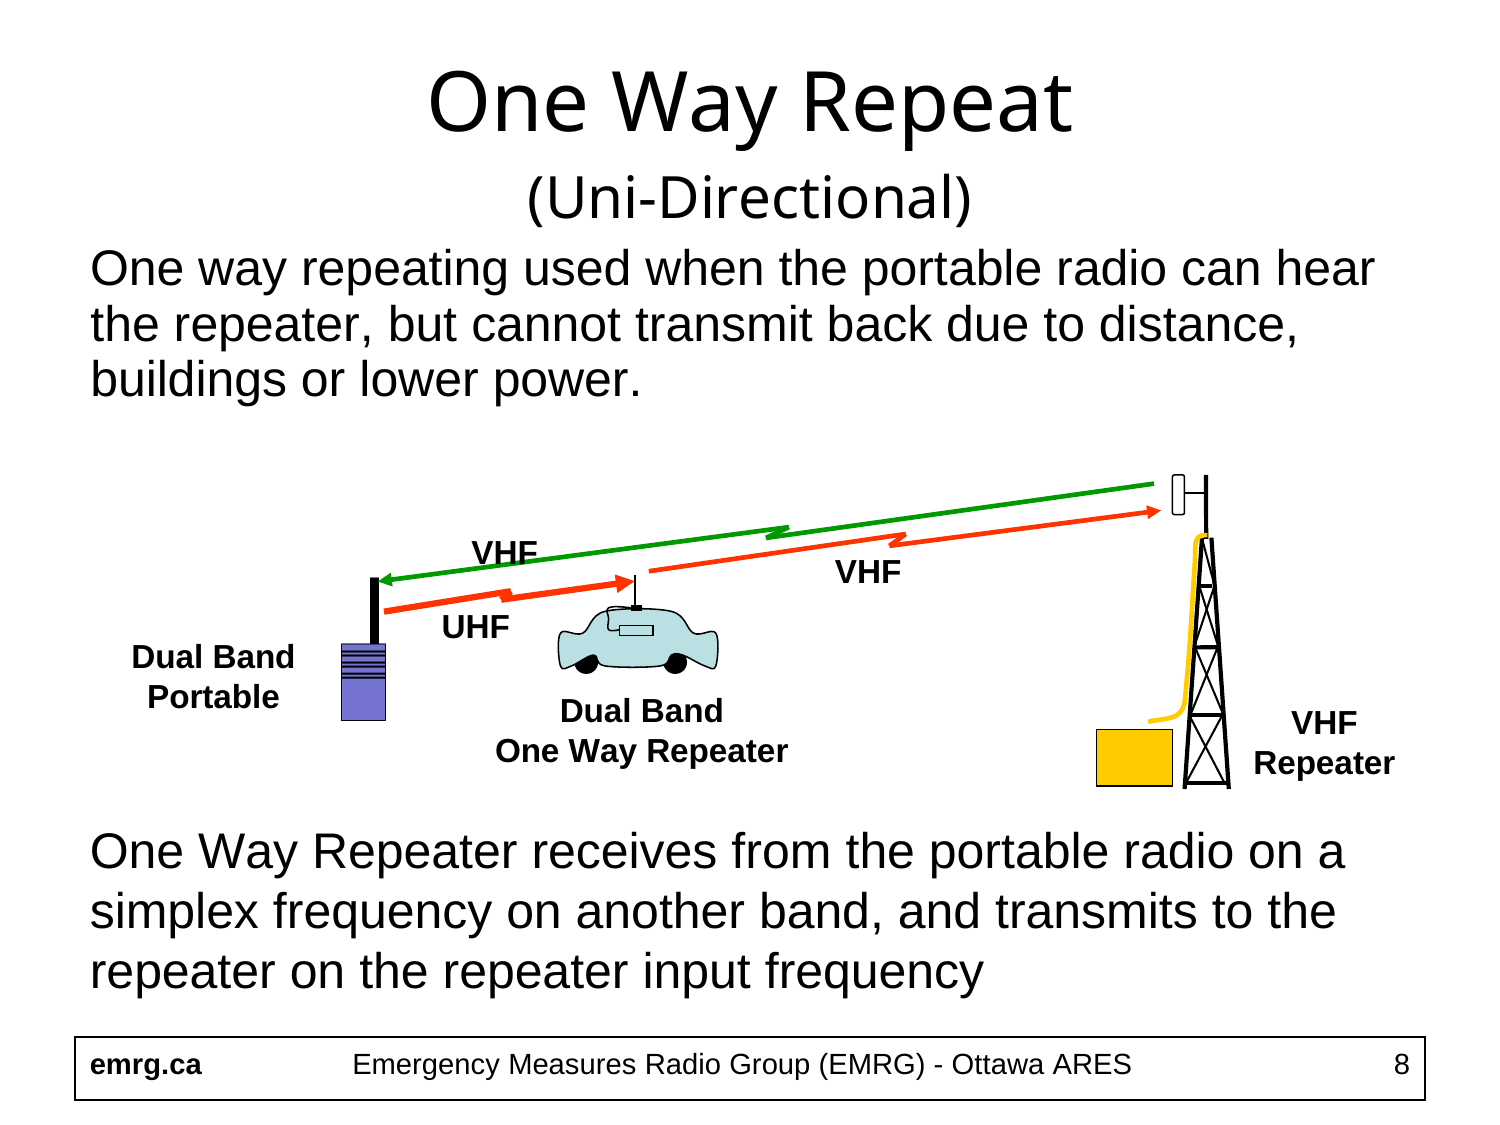

# One Way Repeat (Uni-Directional)
One way repeating used when the portable radio can hear the repeater, but cannot transmit back due to distance, buildings or lower power.
VHF
VHF
UHF
Dual Band
Portable
Dual Band
One Way Repeater
VHF
Repeater
One Way Repeater receives from the portable radio on a simplex frequency on another band, and transmits to the repeater on the repeater input frequency
Emergency Measures Radio Group (EMRG) - Ottawa ARES